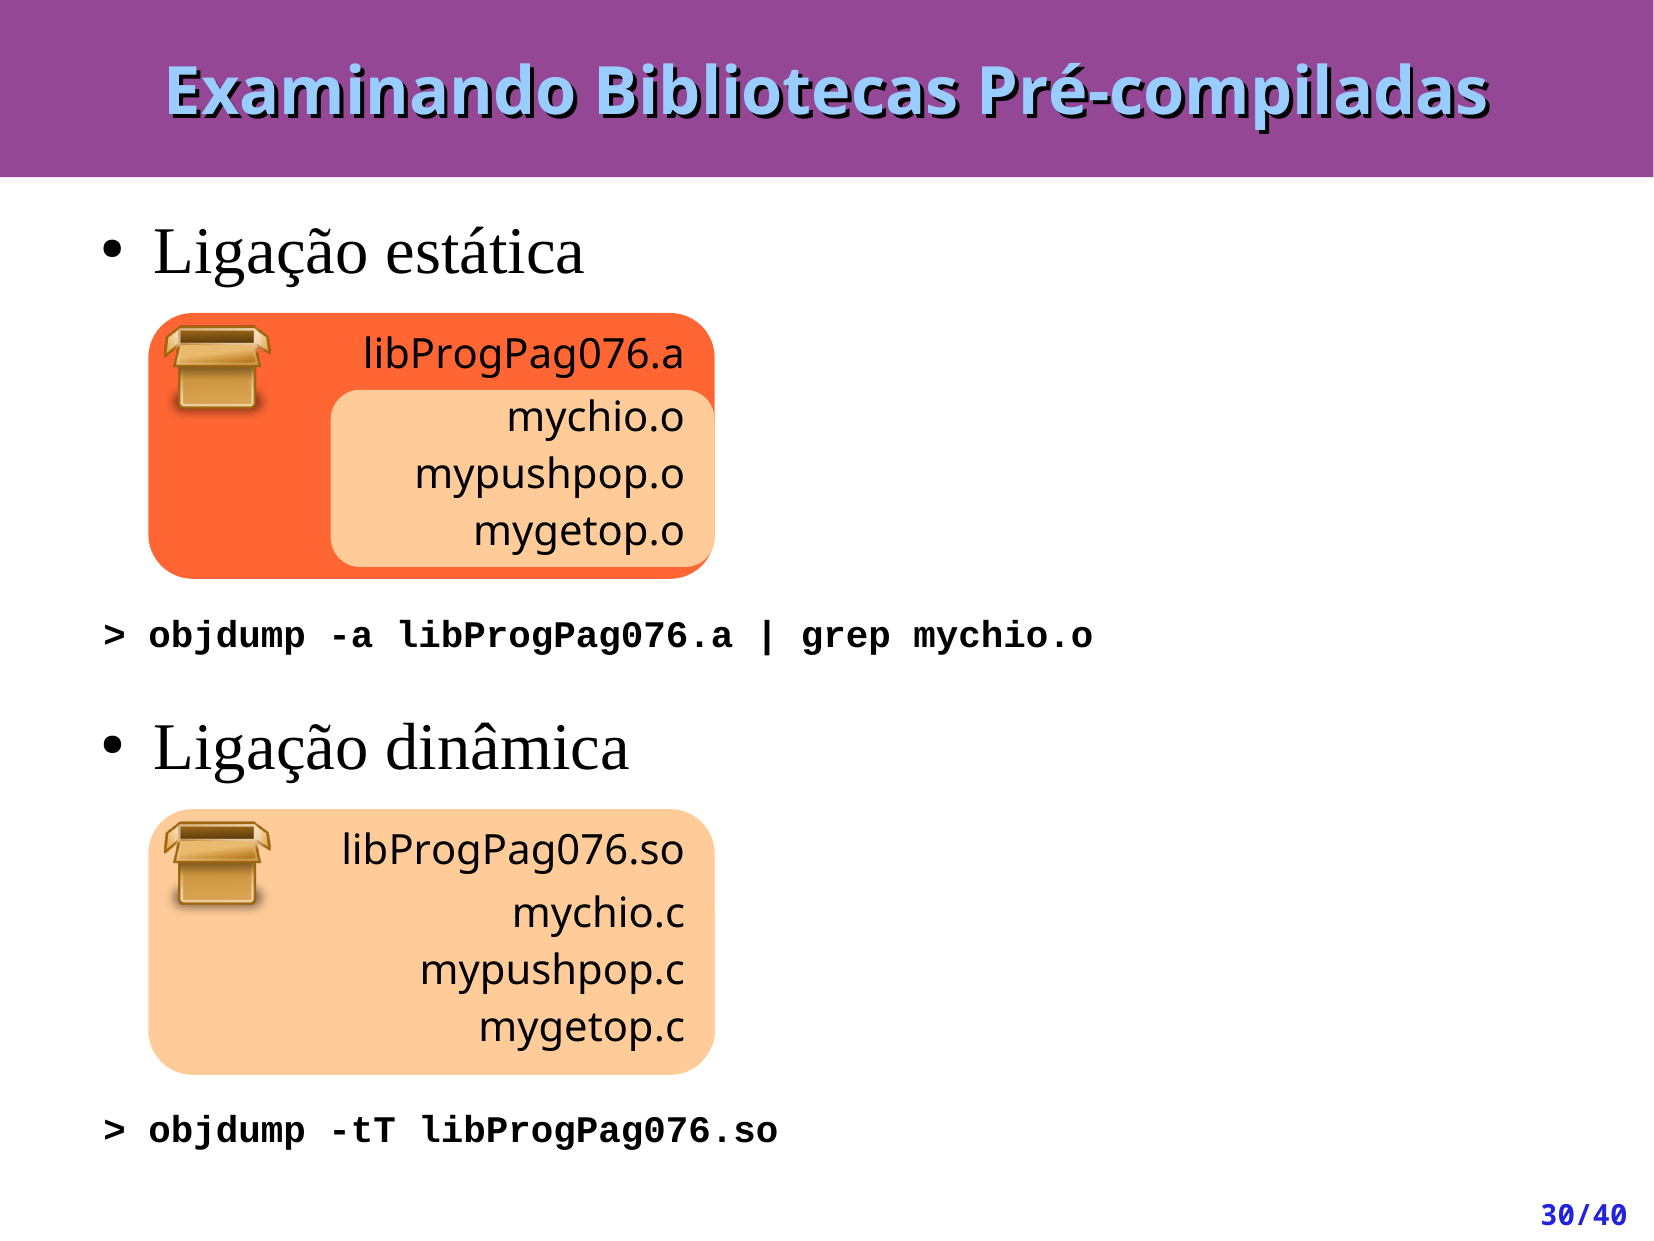

# Examinando Bibliotecas Pré-compiladas
Ligação estática
libProgPag076.a
mychio.o
mypushpop.o
mygetop.o
> objdump -a libProgPag076.a | grep mychio.o
Ligação dinâmica
libProgPag076.so
mychio.c
mypushpop.c
mygetop.c
> objdump -tT libProgPag076.so
30